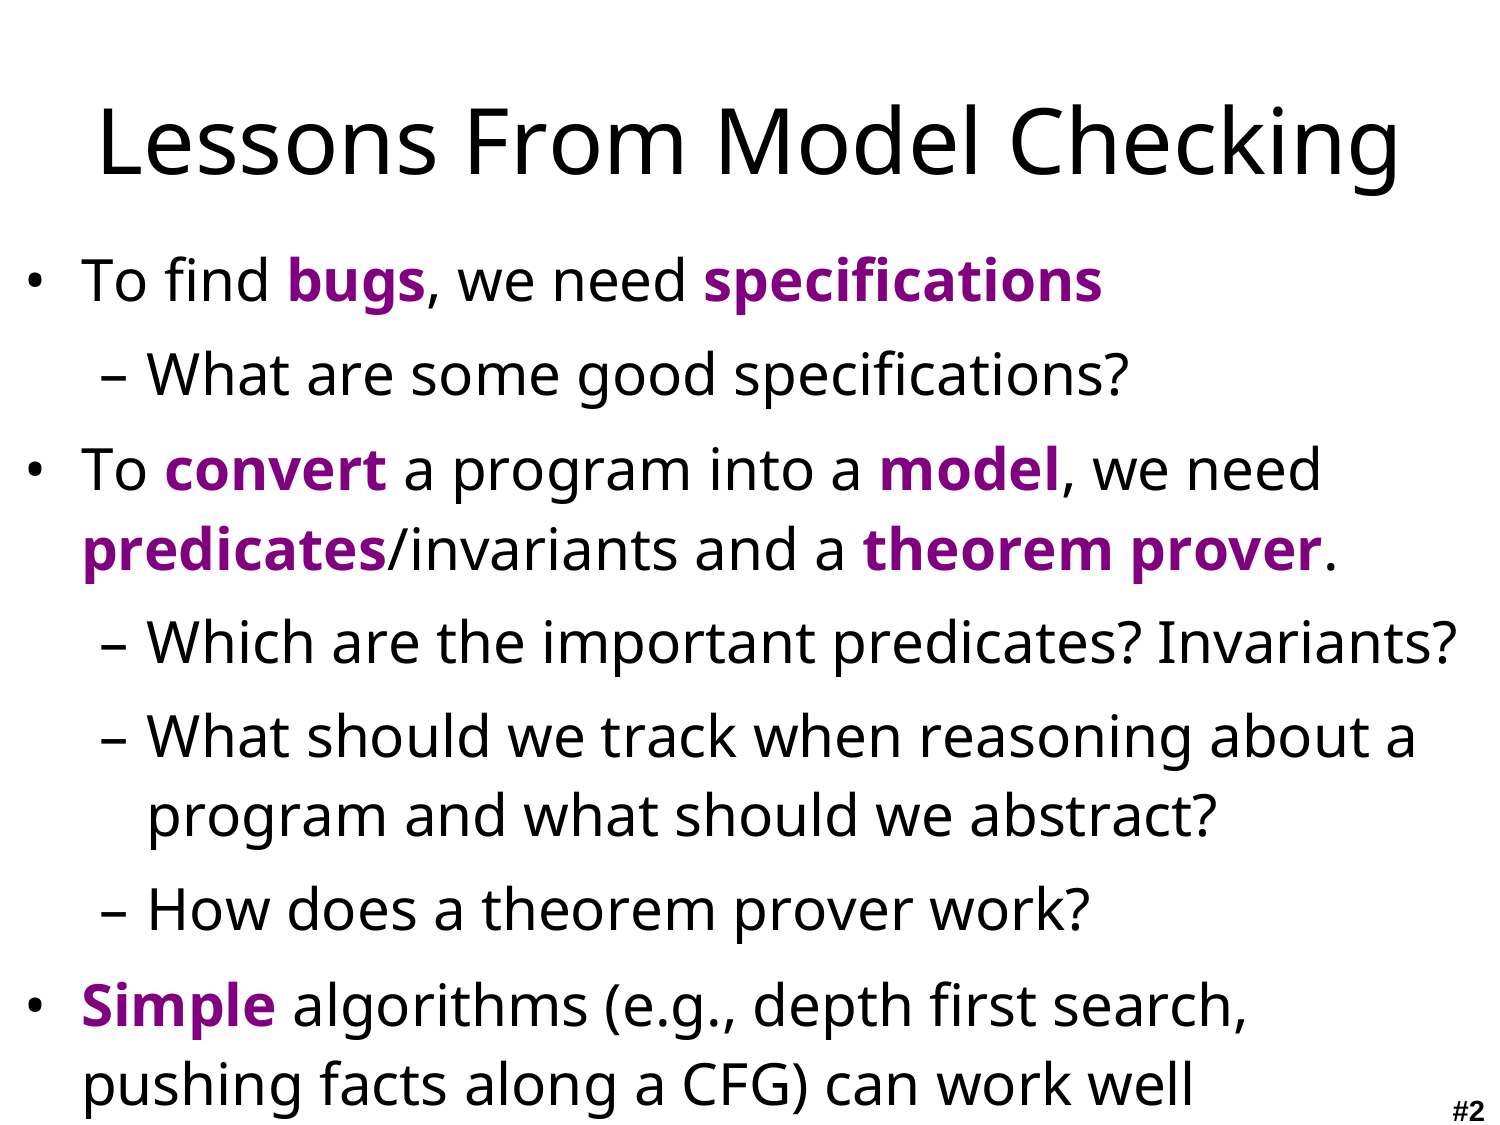

# Lessons From Model Checking
To find bugs, we need specifications
What are some good specifications?
To convert a program into a model, we need predicates/invariants and a theorem prover.
Which are the important predicates? Invariants?
What should we track when reasoning about a program and what should we abstract?
How does a theorem prover work?
Simple algorithms (e.g., depth first search, pushing facts along a CFG) can work well
... under what circumstances?
2